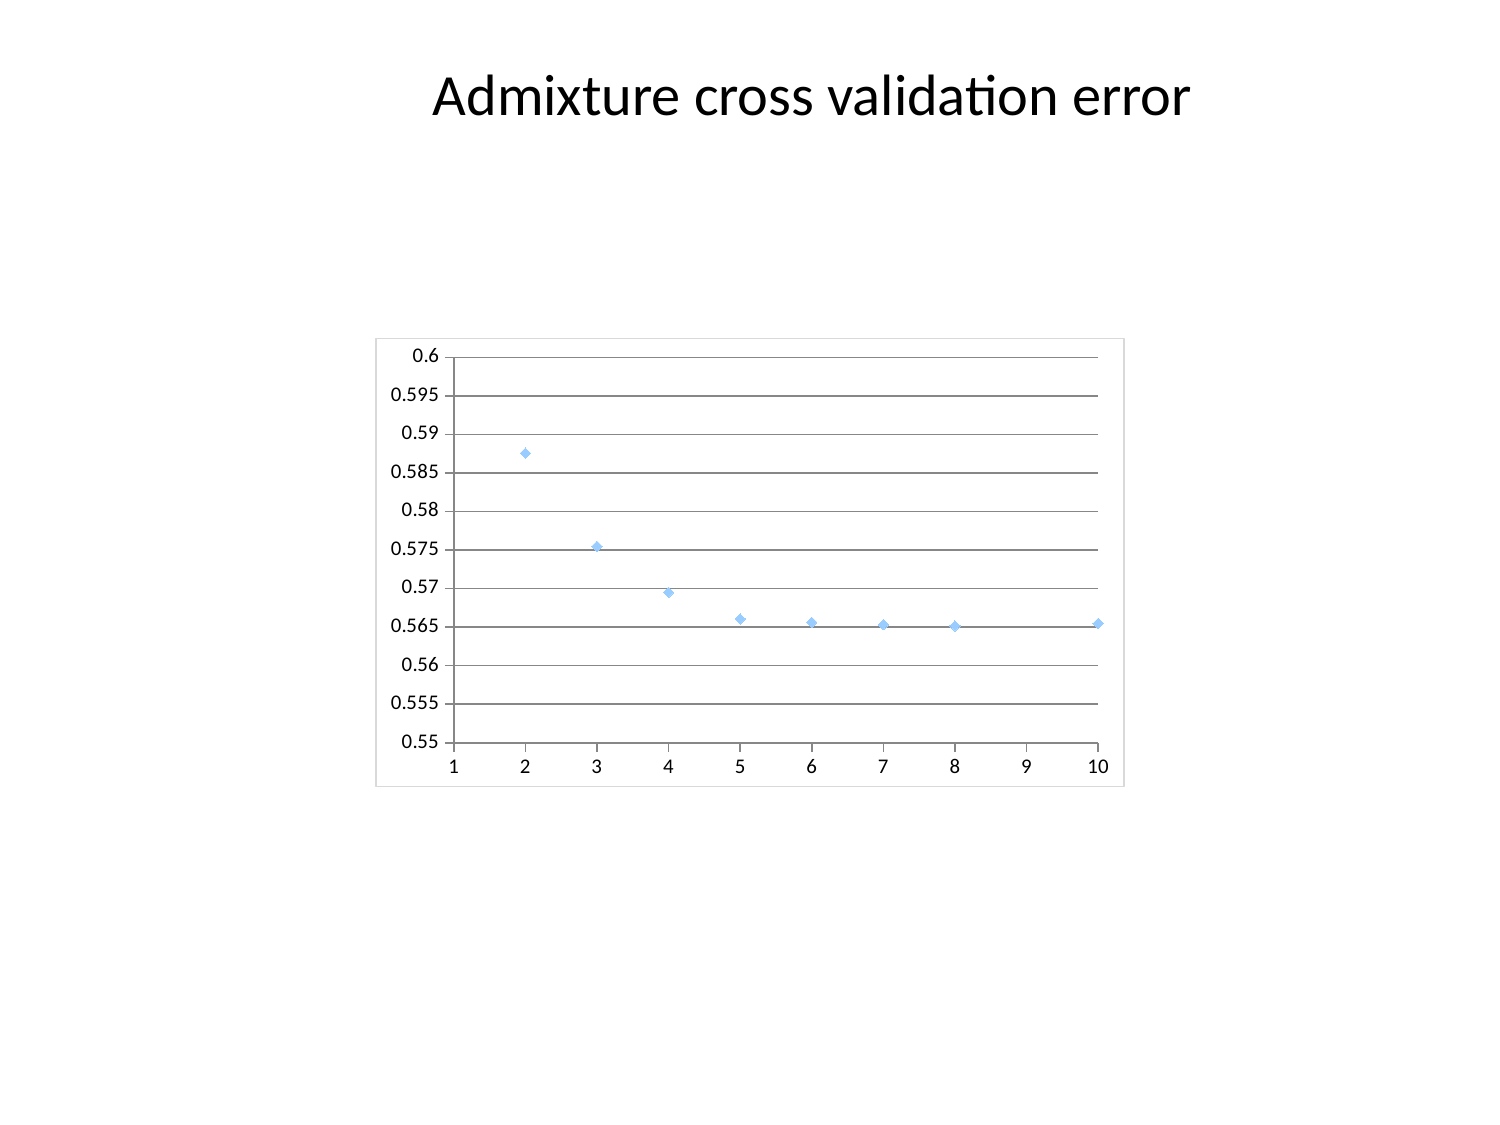

Admixture cross validation error
### Chart
| Category | Series2 |
|---|---|